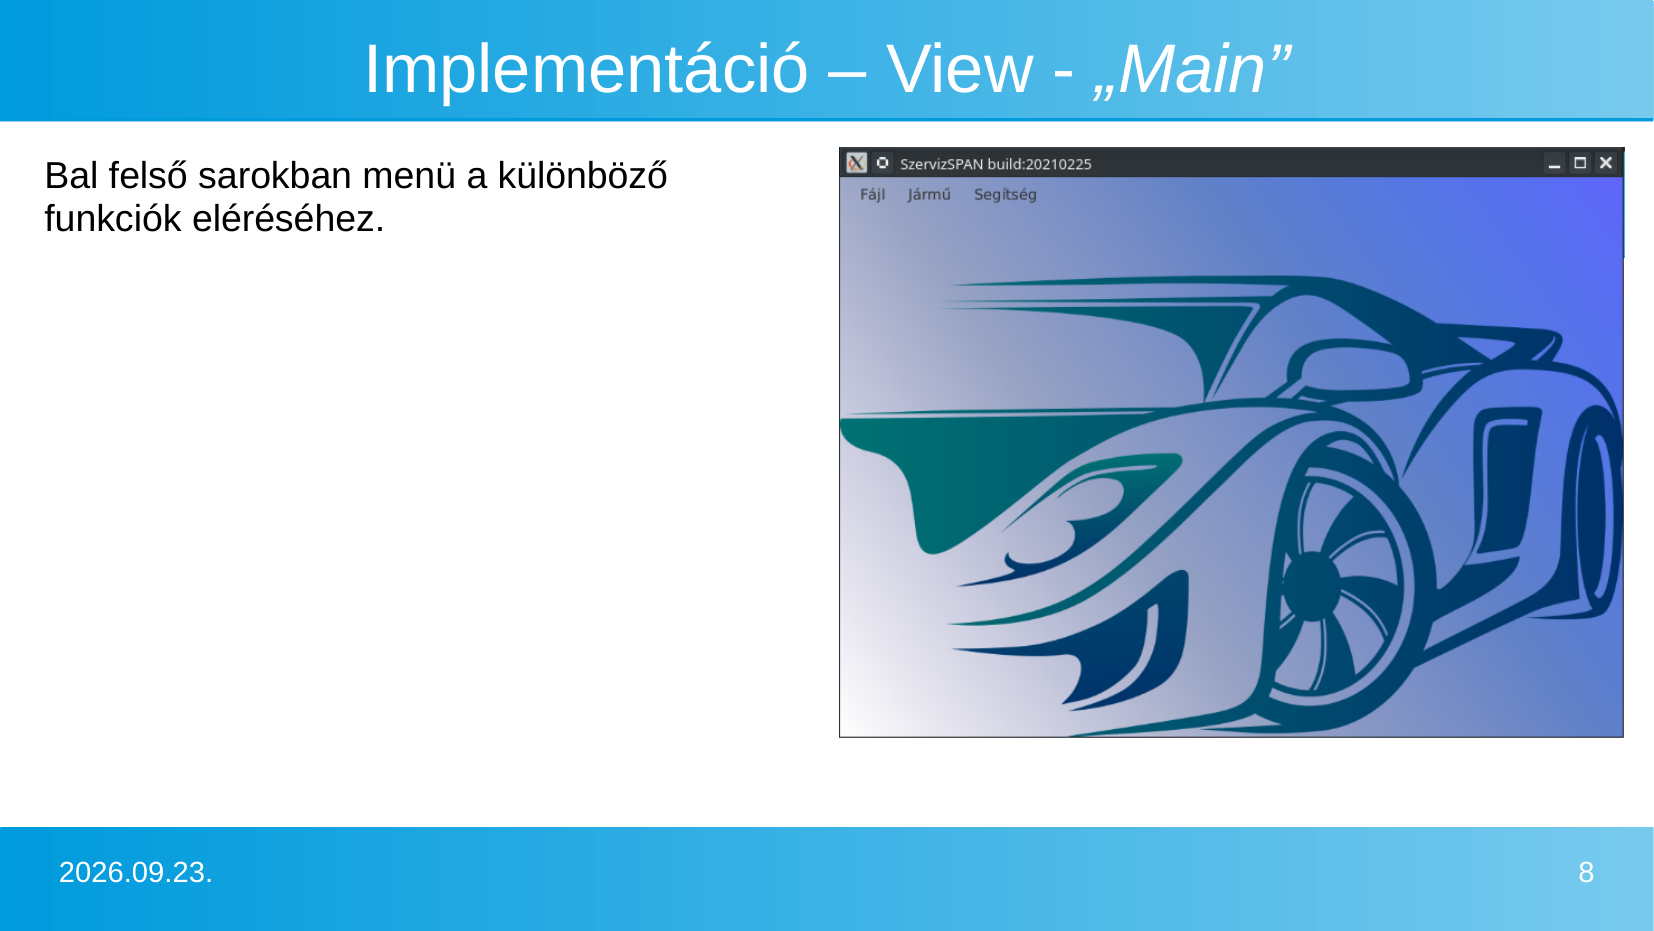

# Implementáció – View - „Main”
Bal felső sarokban menü a különböző funkciók eléréséhez.
8